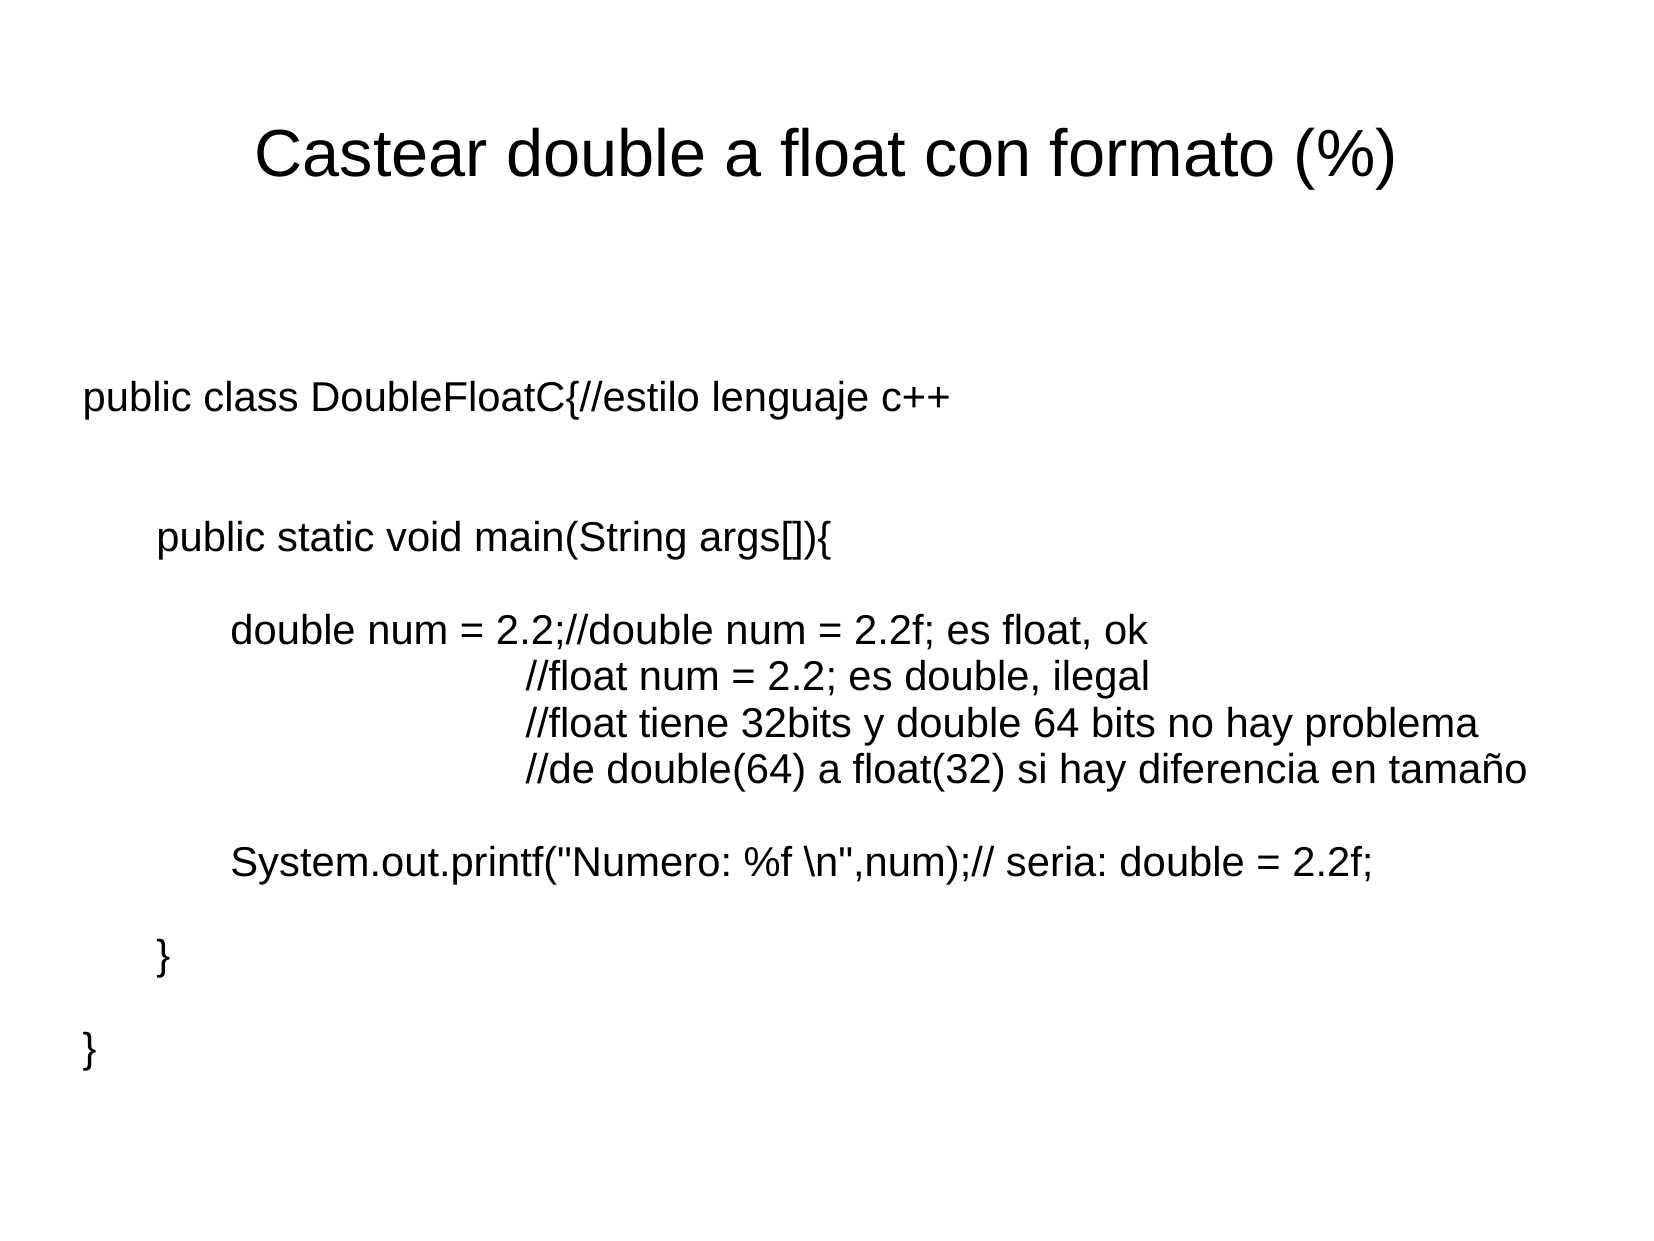

# Castear double a float con formato (%)
public class DoubleFloatC{//estilo lenguaje c++
	public static void main(String args[]){
		double num = 2.2;//double num = 2.2f; es float, ok
						//float num = 2.2; es double, ilegal
						//float tiene 32bits y double 64 bits no hay problema
						//de double(64) a float(32) si hay diferencia en tamaño
		System.out.printf("Numero: %f \n",num);// seria: double = 2.2f;
	}
}